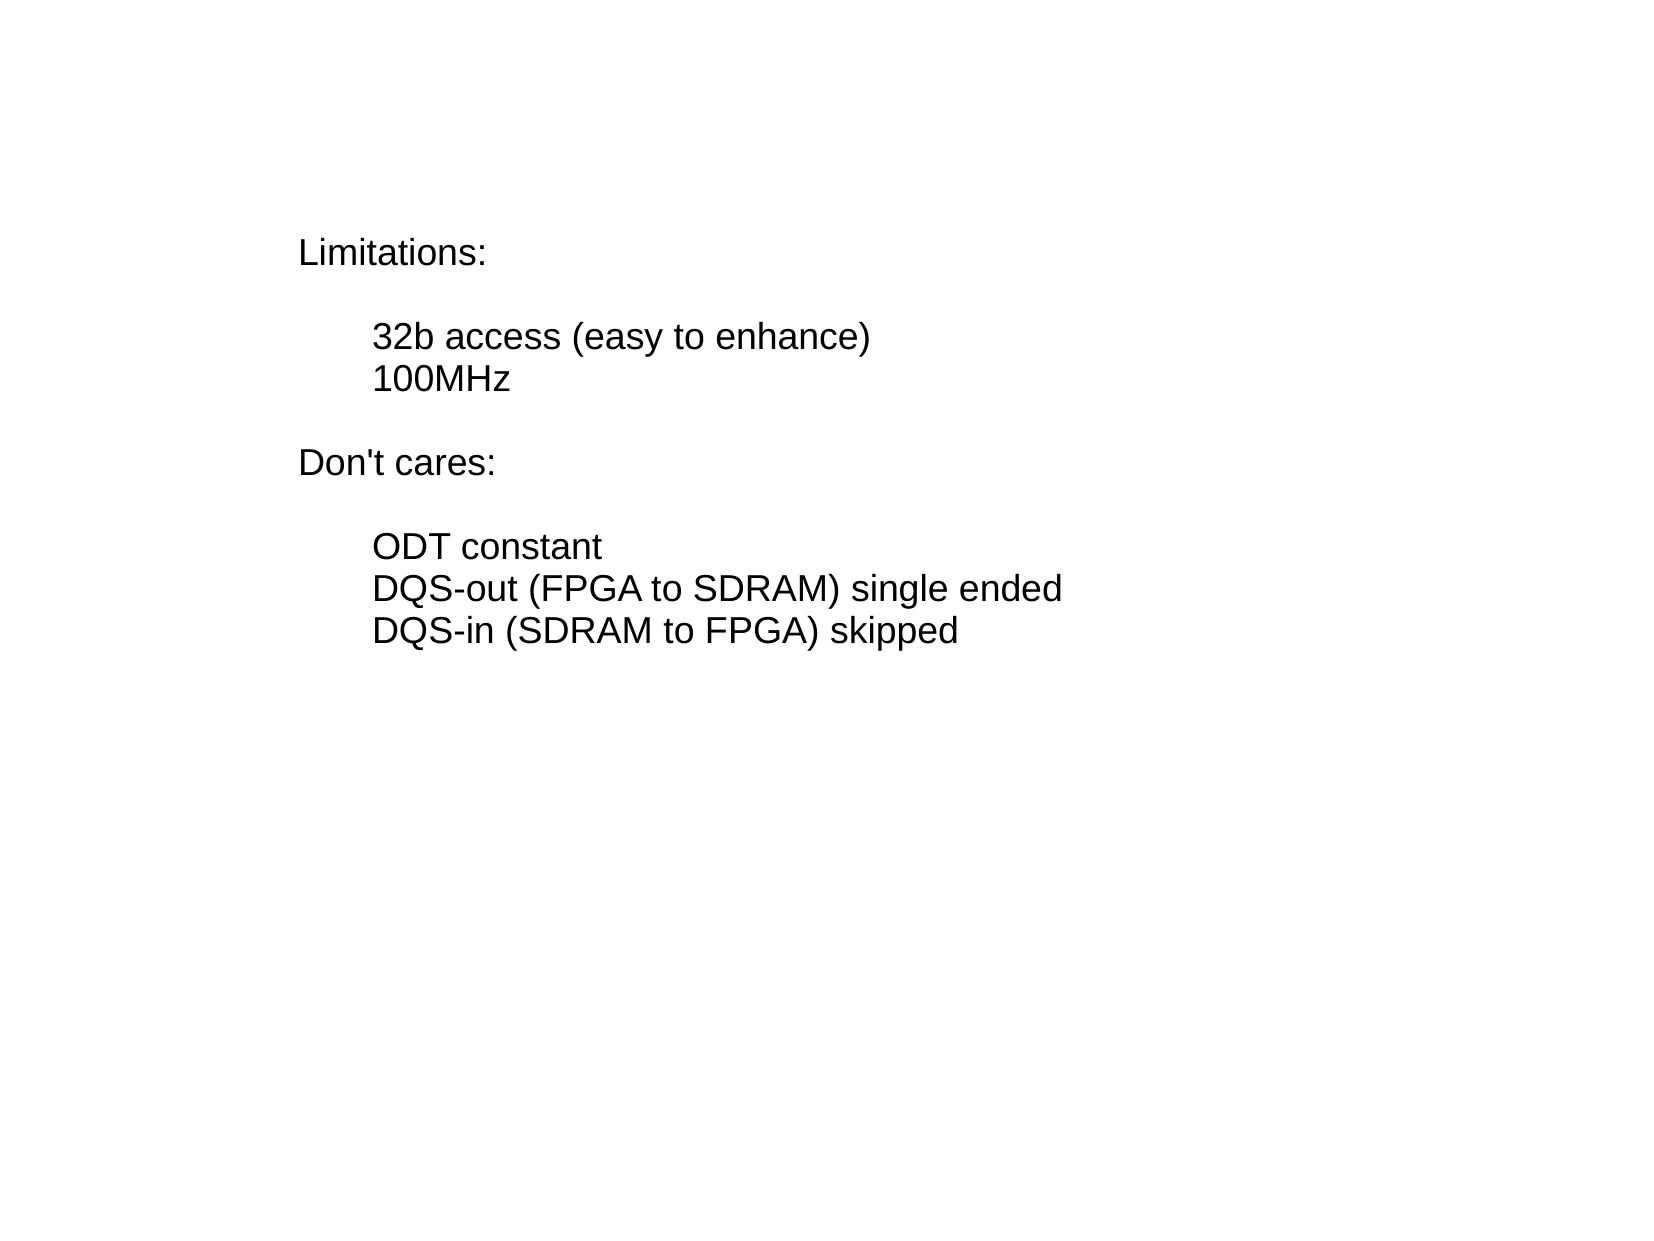

Limitations:
	32b access (easy to enhance)
	100MHz
Don't cares:
	ODT constant
	DQS-out (FPGA to SDRAM) single ended
	DQS-in (SDRAM to FPGA) skipped